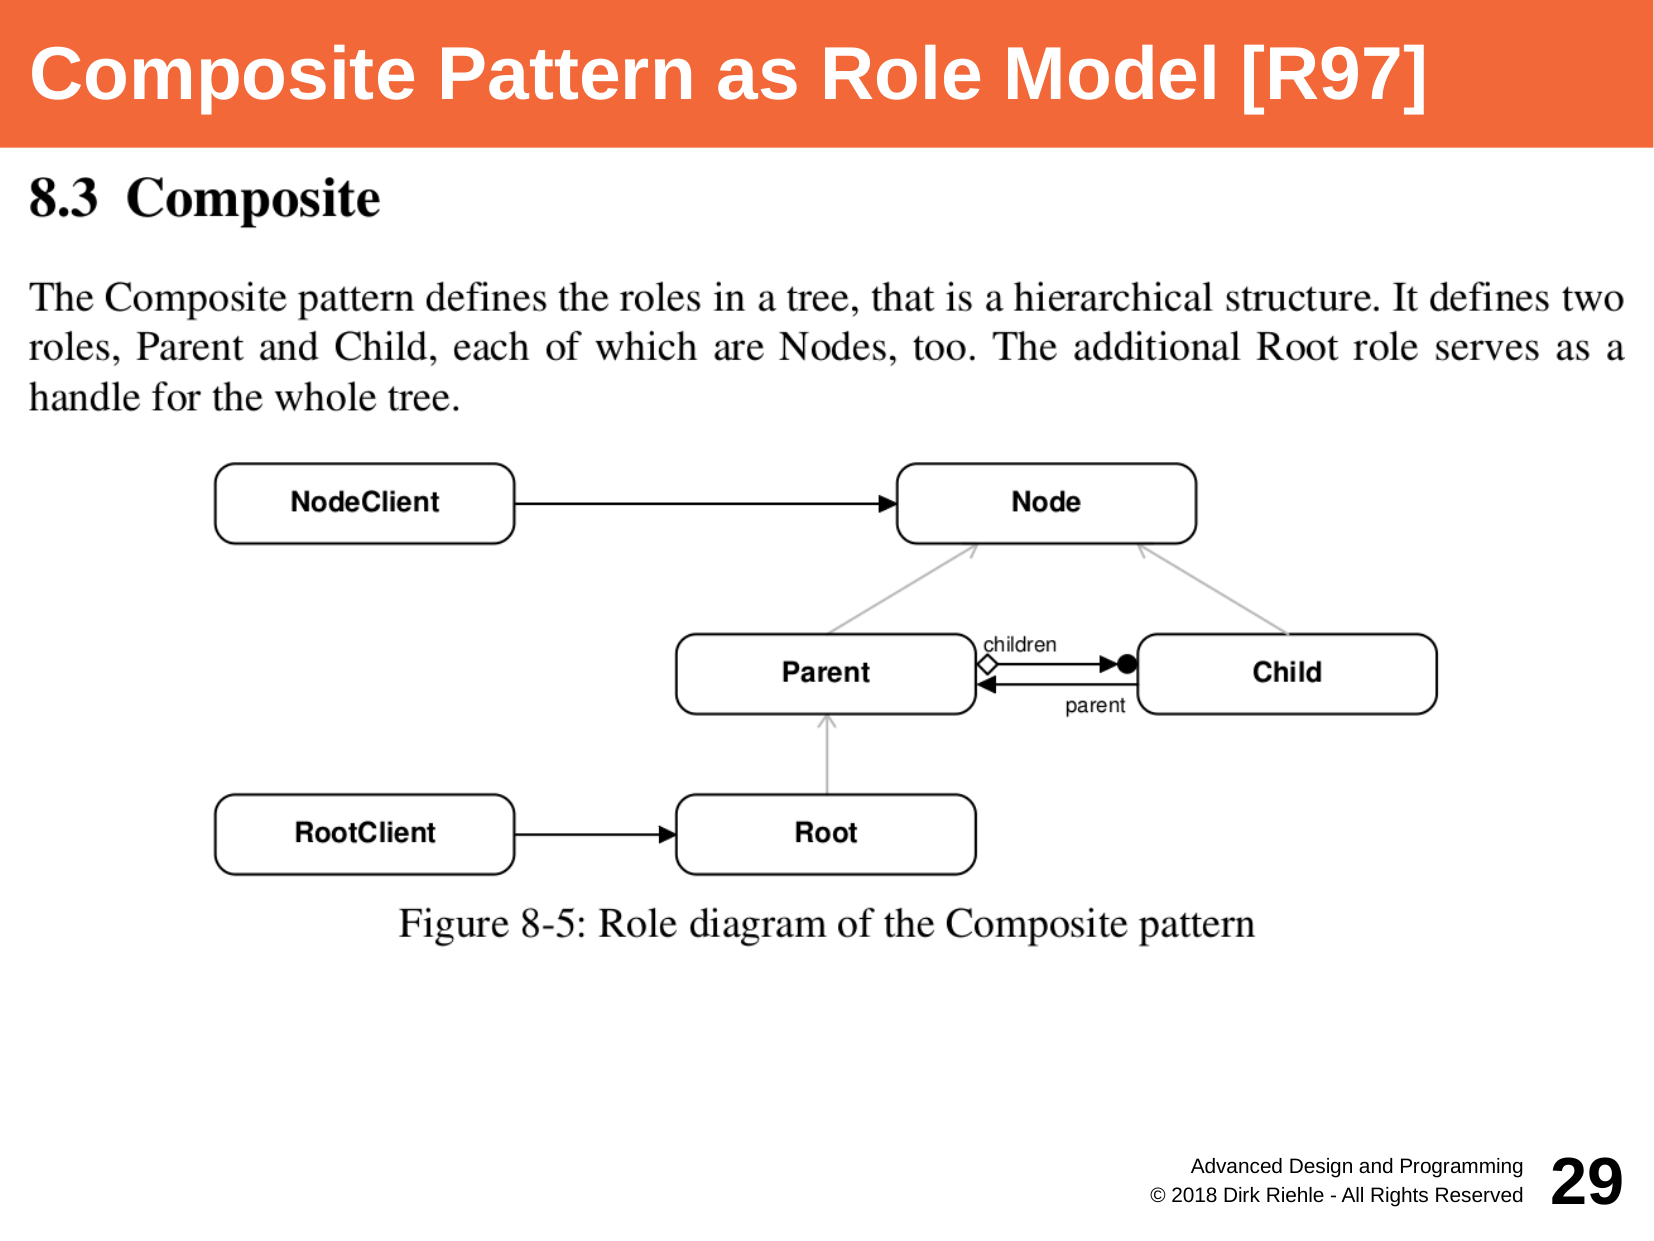

# Composite Pattern as Role Model [R97]
Advanced Design and Programming
29
© 2018 Dirk Riehle - All Rights Reserved